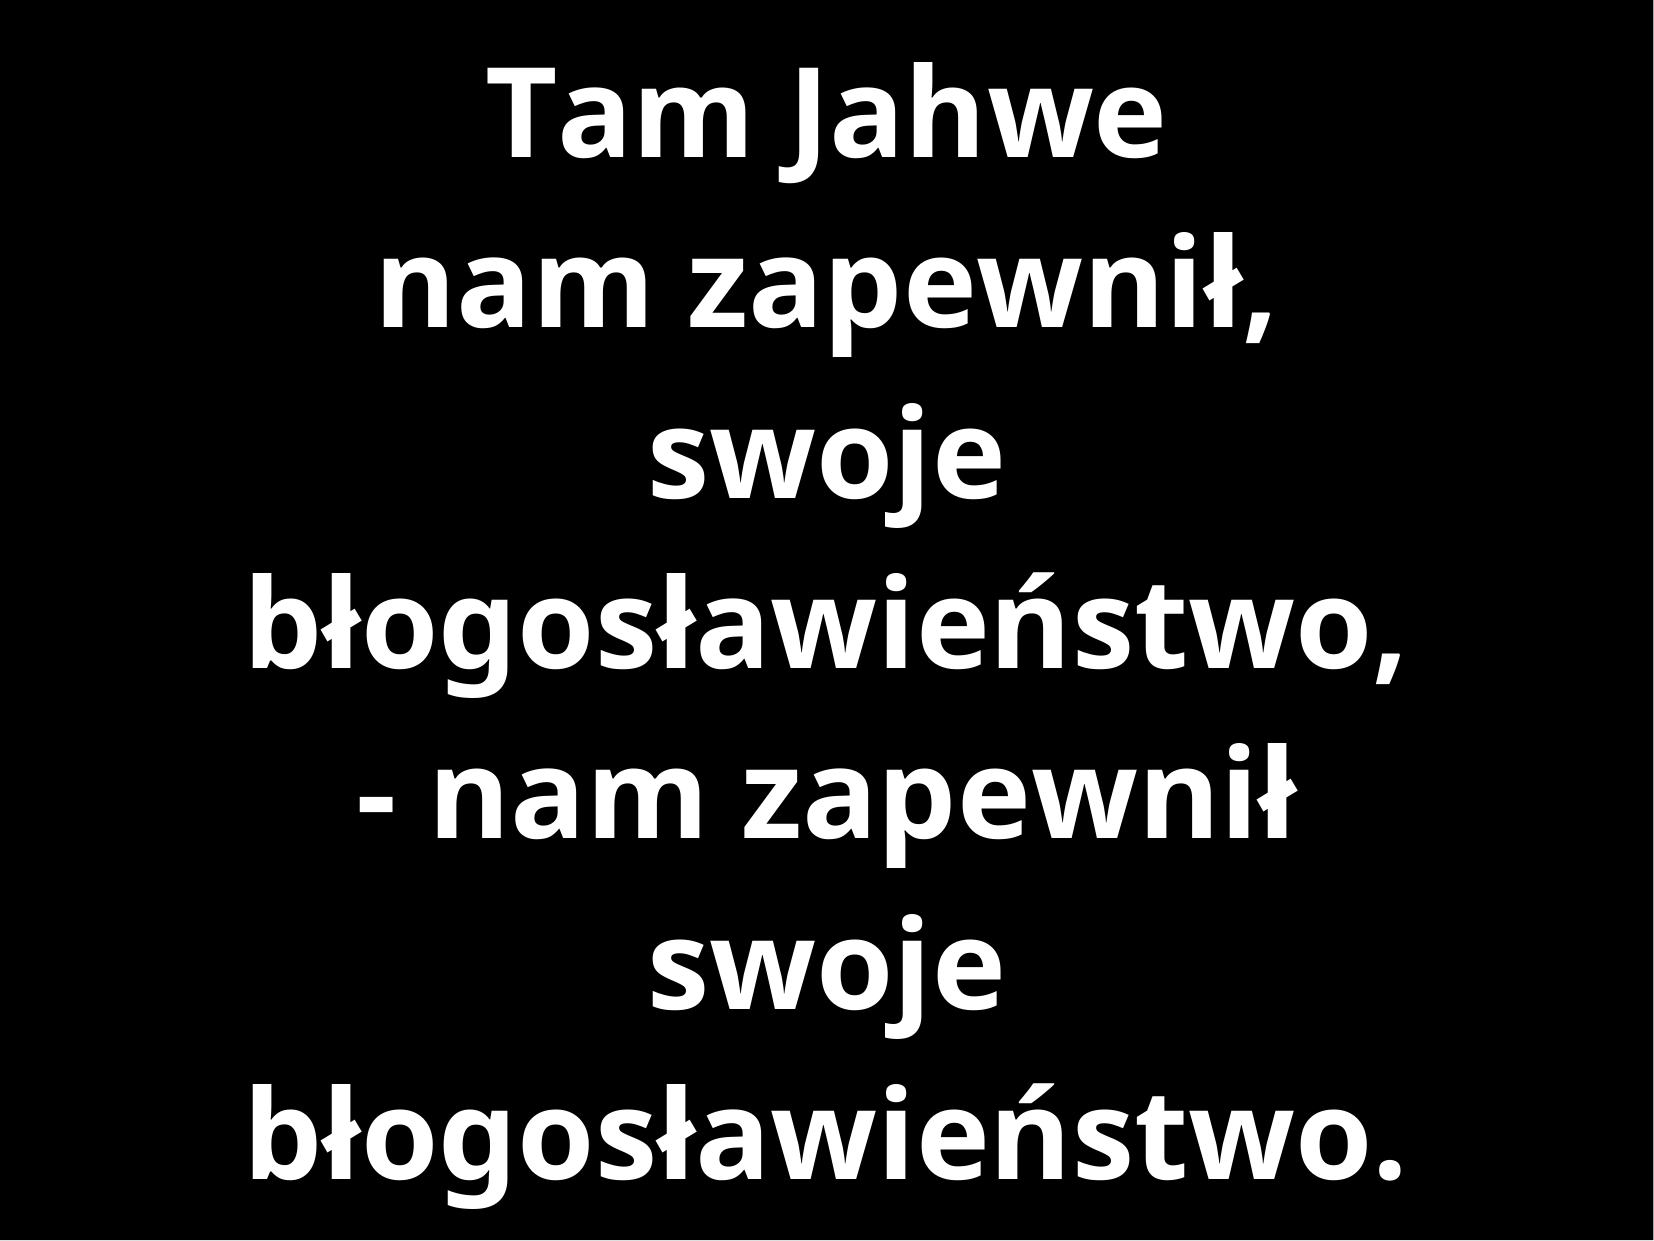

# Tam Jahwe nam zapewnił, swoje błogosławieństwo, - nam zapewnił swoje błogosławieństwo.